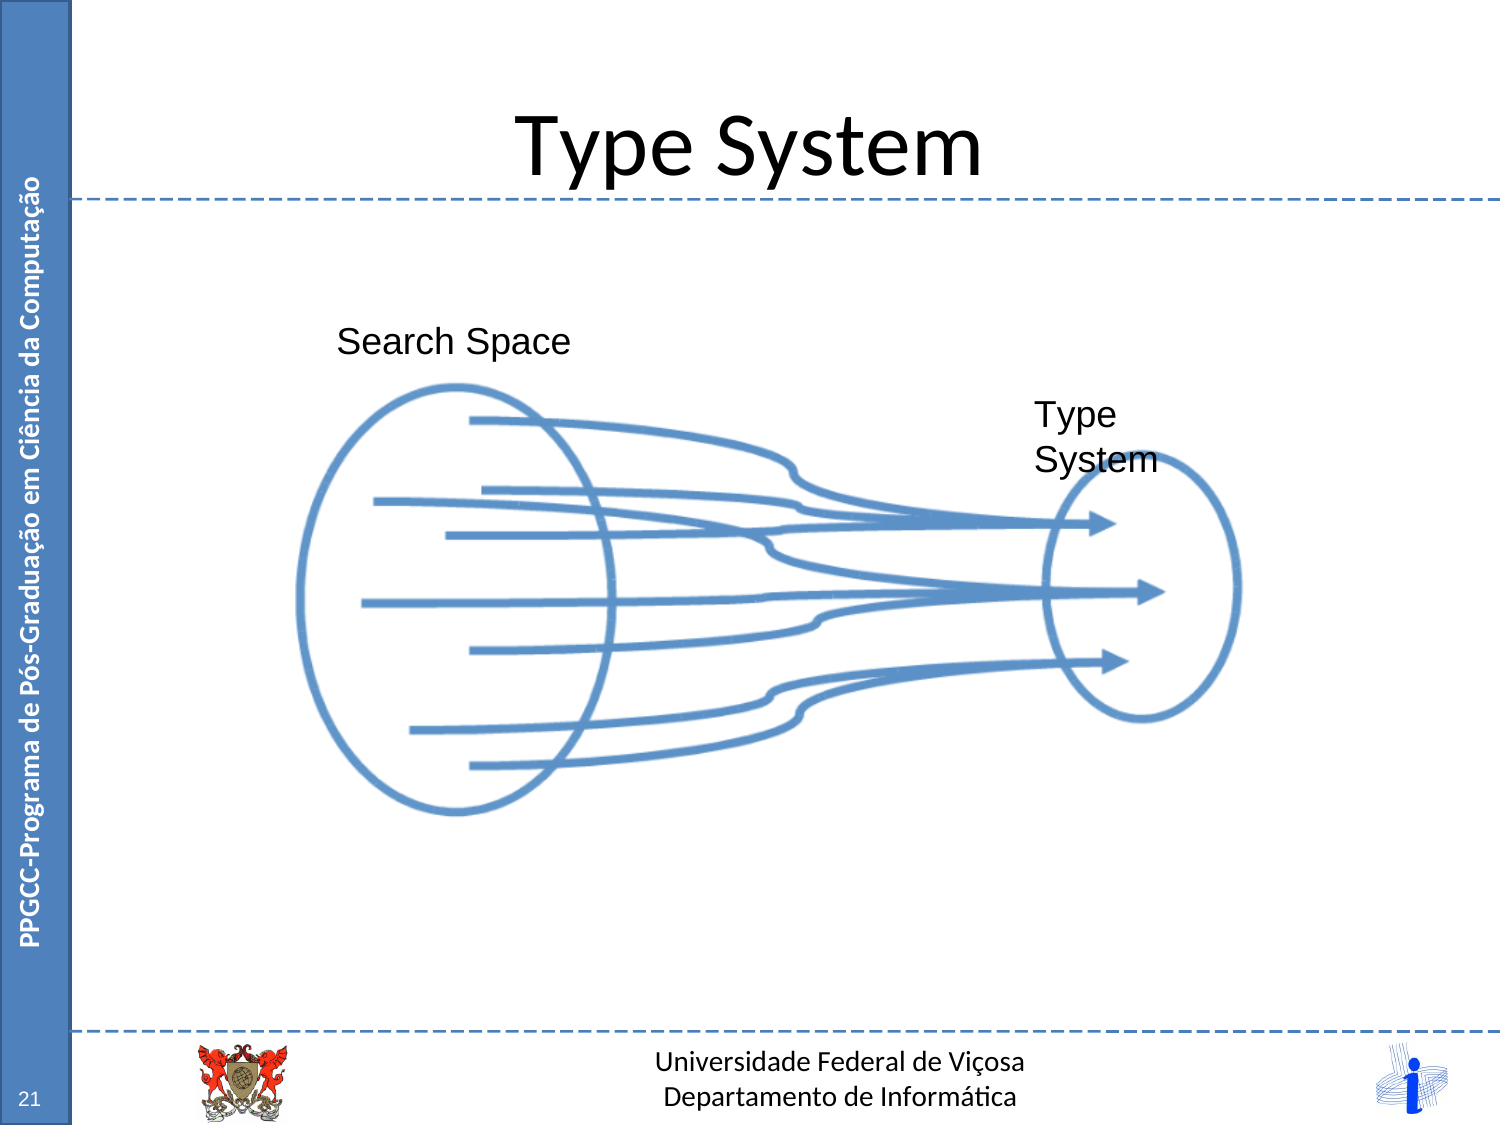

Type System
Search Space
Type System
PPGCC-Programa de Pós-Graduação em Ciência da Computação
Universidade Federal de Viçosa
Departamento de Informática
21